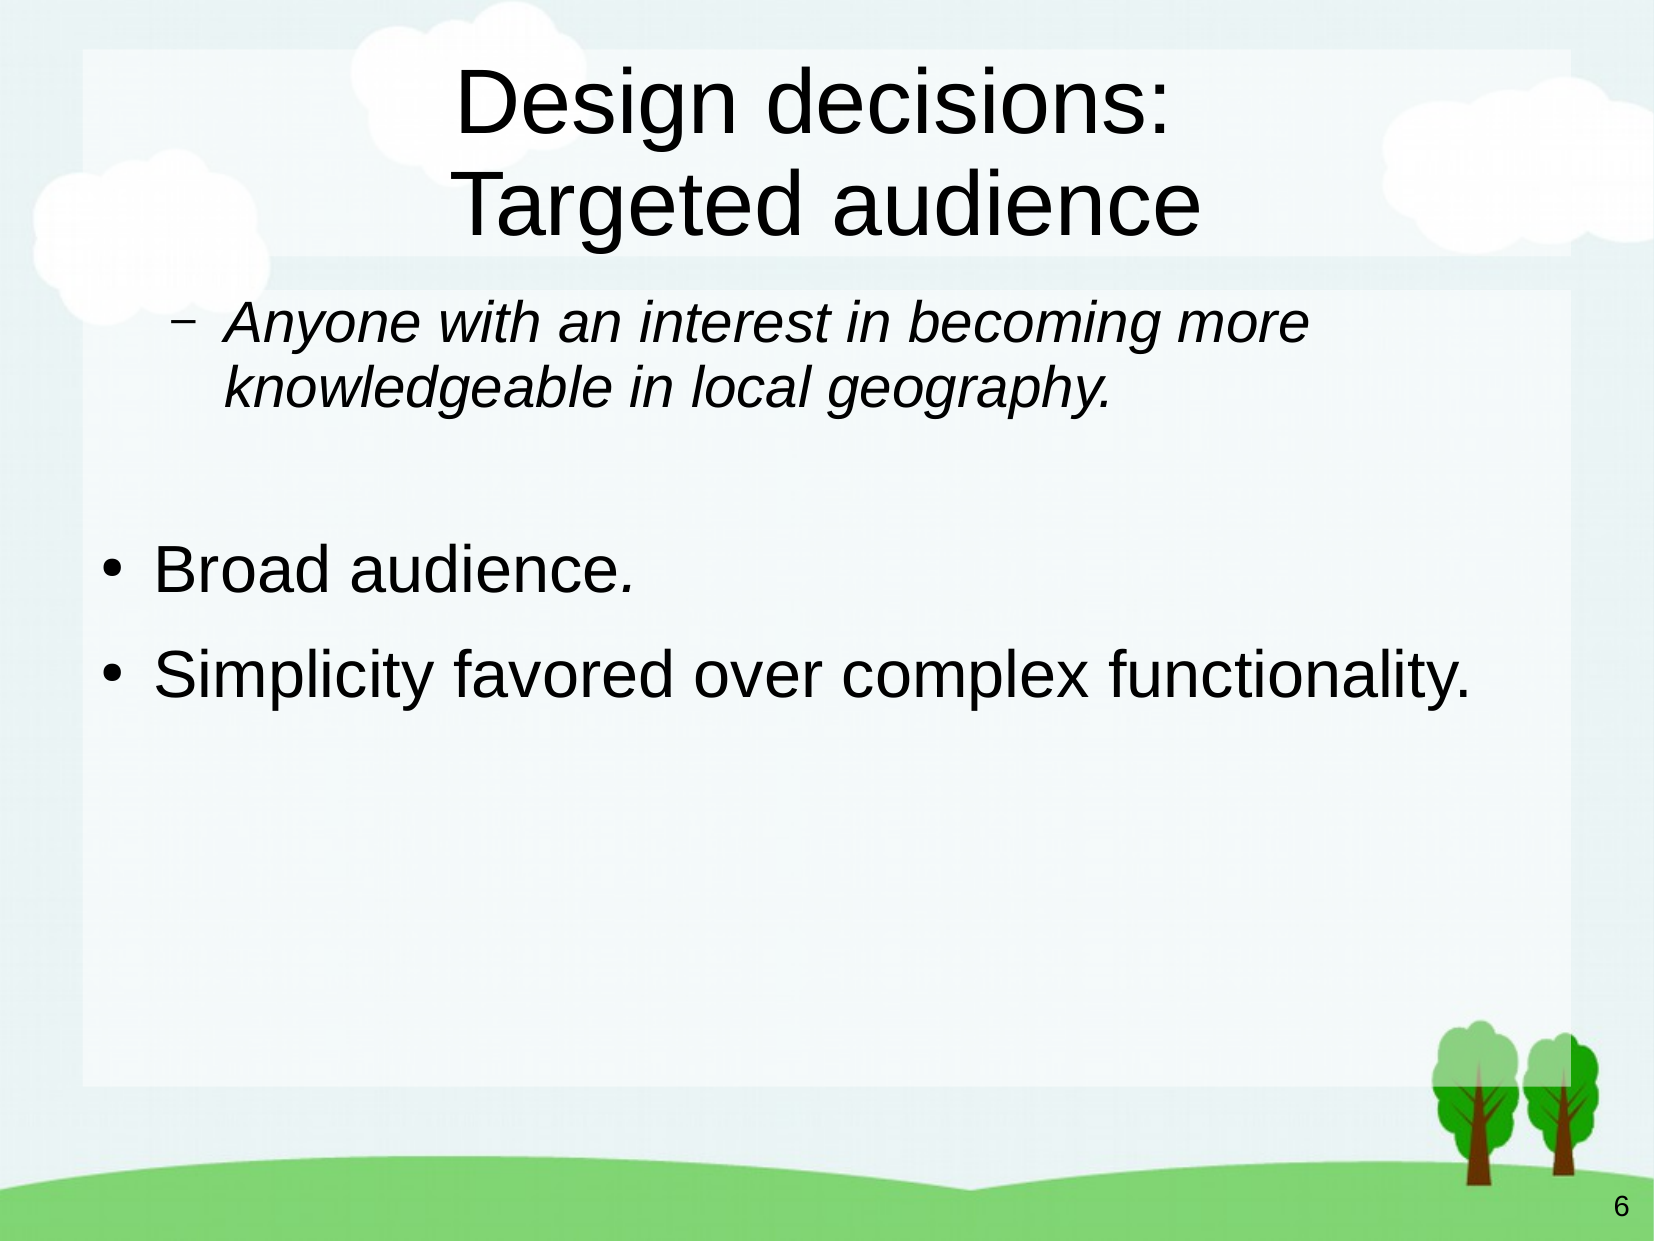

# Design decisions: Targeted audience
Anyone with an interest in becoming more knowledgeable in local geography.
Broad audience.
Simplicity favored over complex functionality.
6